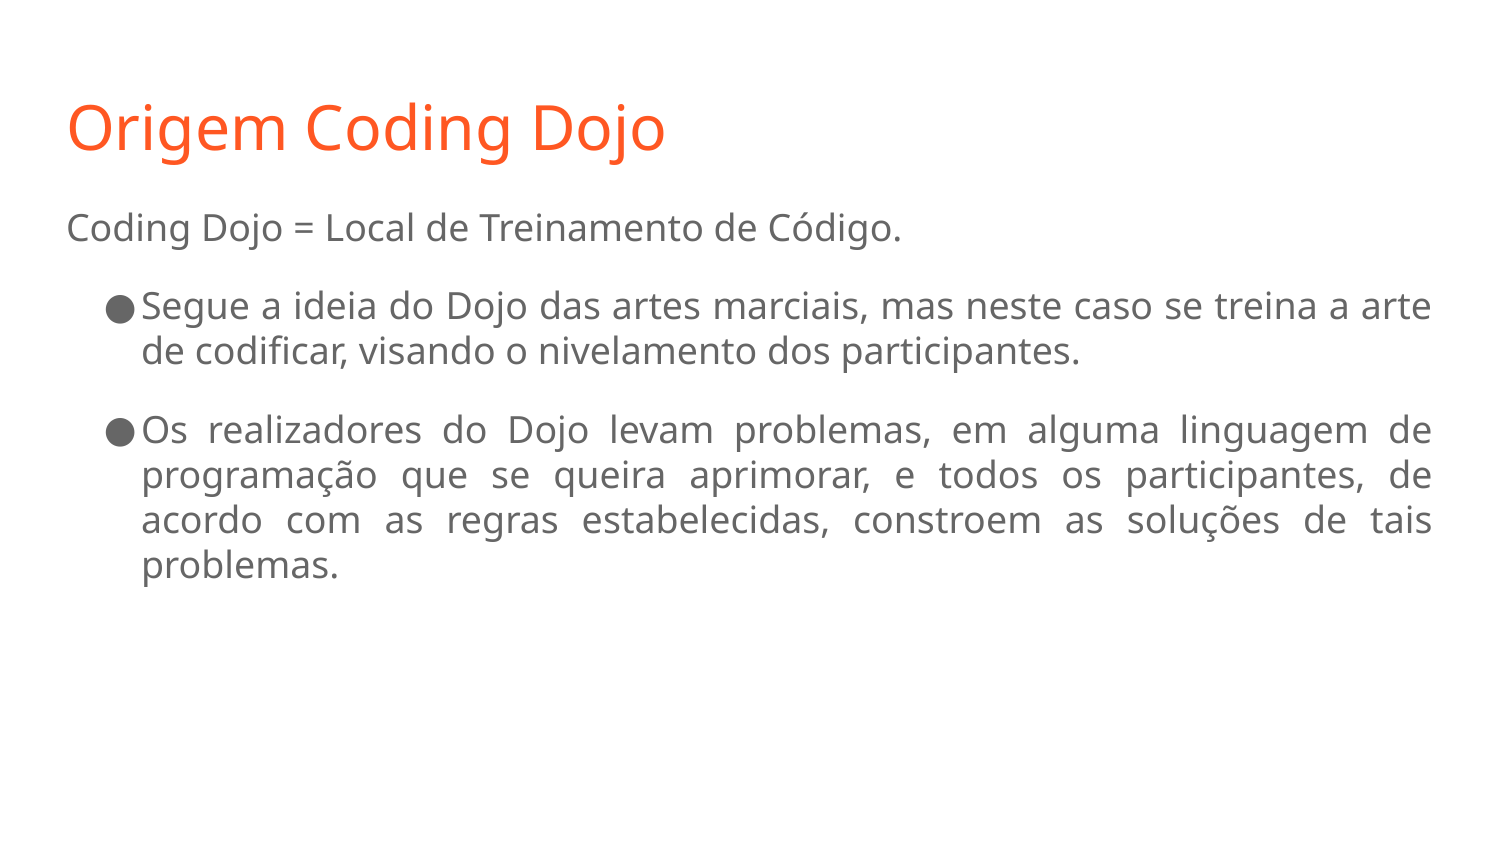

# Origem Coding Dojo
Coding Dojo = Local de Treinamento de Código.
Segue a ideia do Dojo das artes marciais, mas neste caso se treina a arte de codificar, visando o nivelamento dos participantes.
Os realizadores do Dojo levam problemas, em alguma linguagem de programação que se queira aprimorar, e todos os participantes, de acordo com as regras estabelecidas, constroem as soluções de tais problemas.